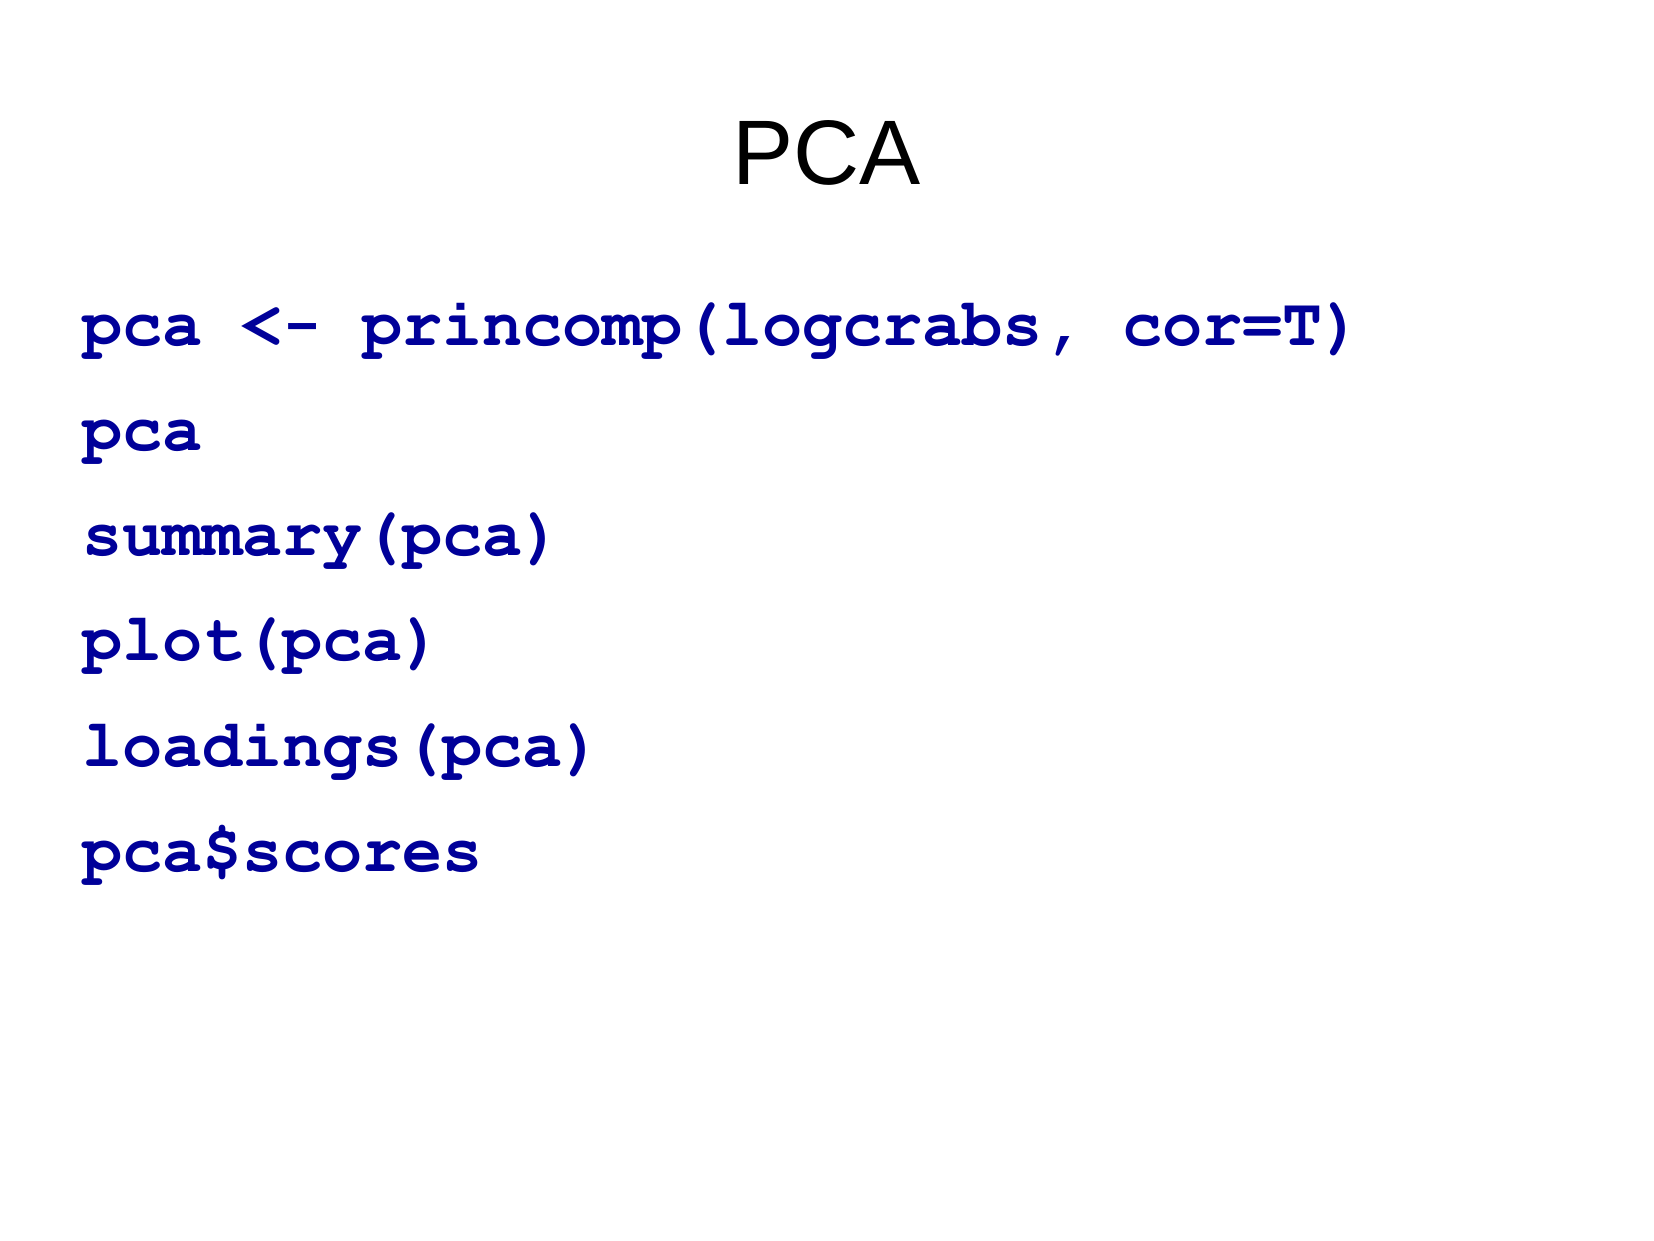

# PCA
pca <- princomp(logcrabs, cor=T)
pca
summary(pca)
plot(pca)
loadings(pca)
pca$scores